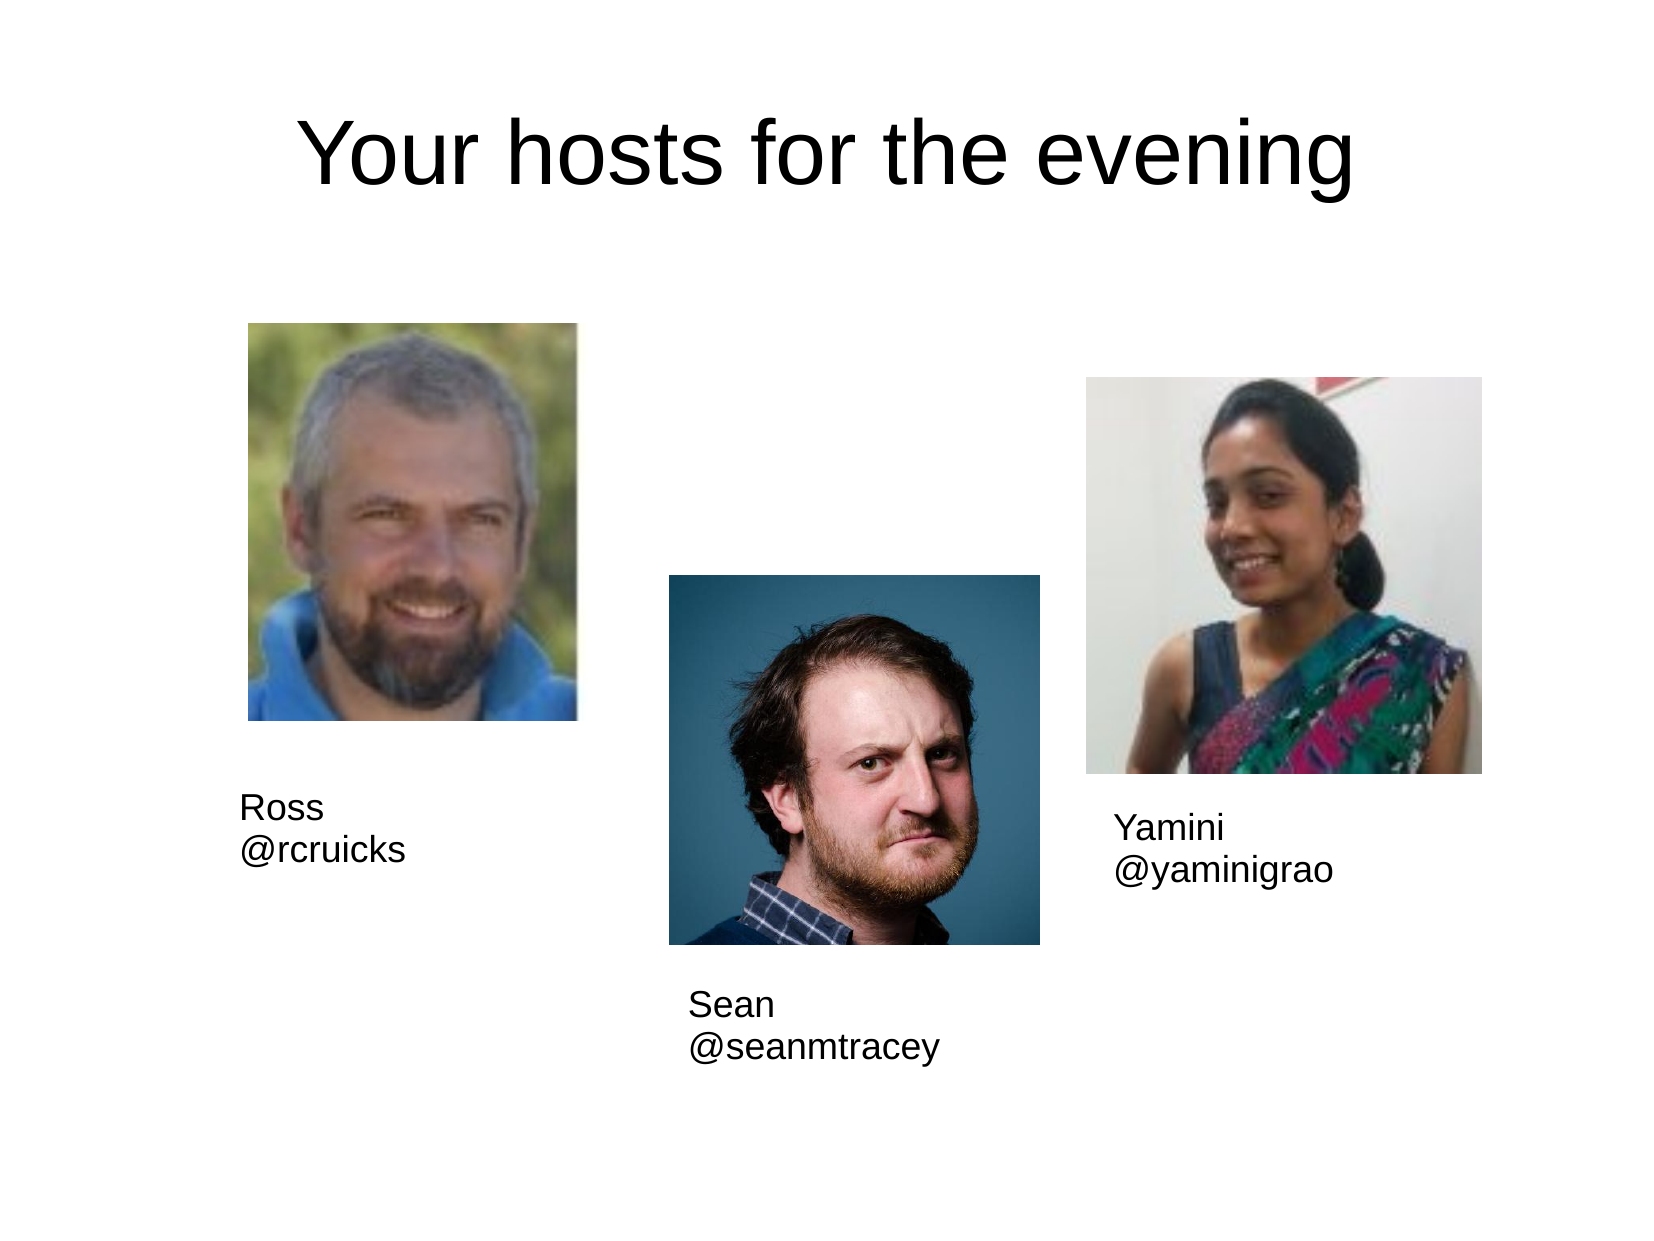

# Your hosts for the evening
Ross
@rcruicks
Yamini
@yaminigrao
Sean
@seanmtracey